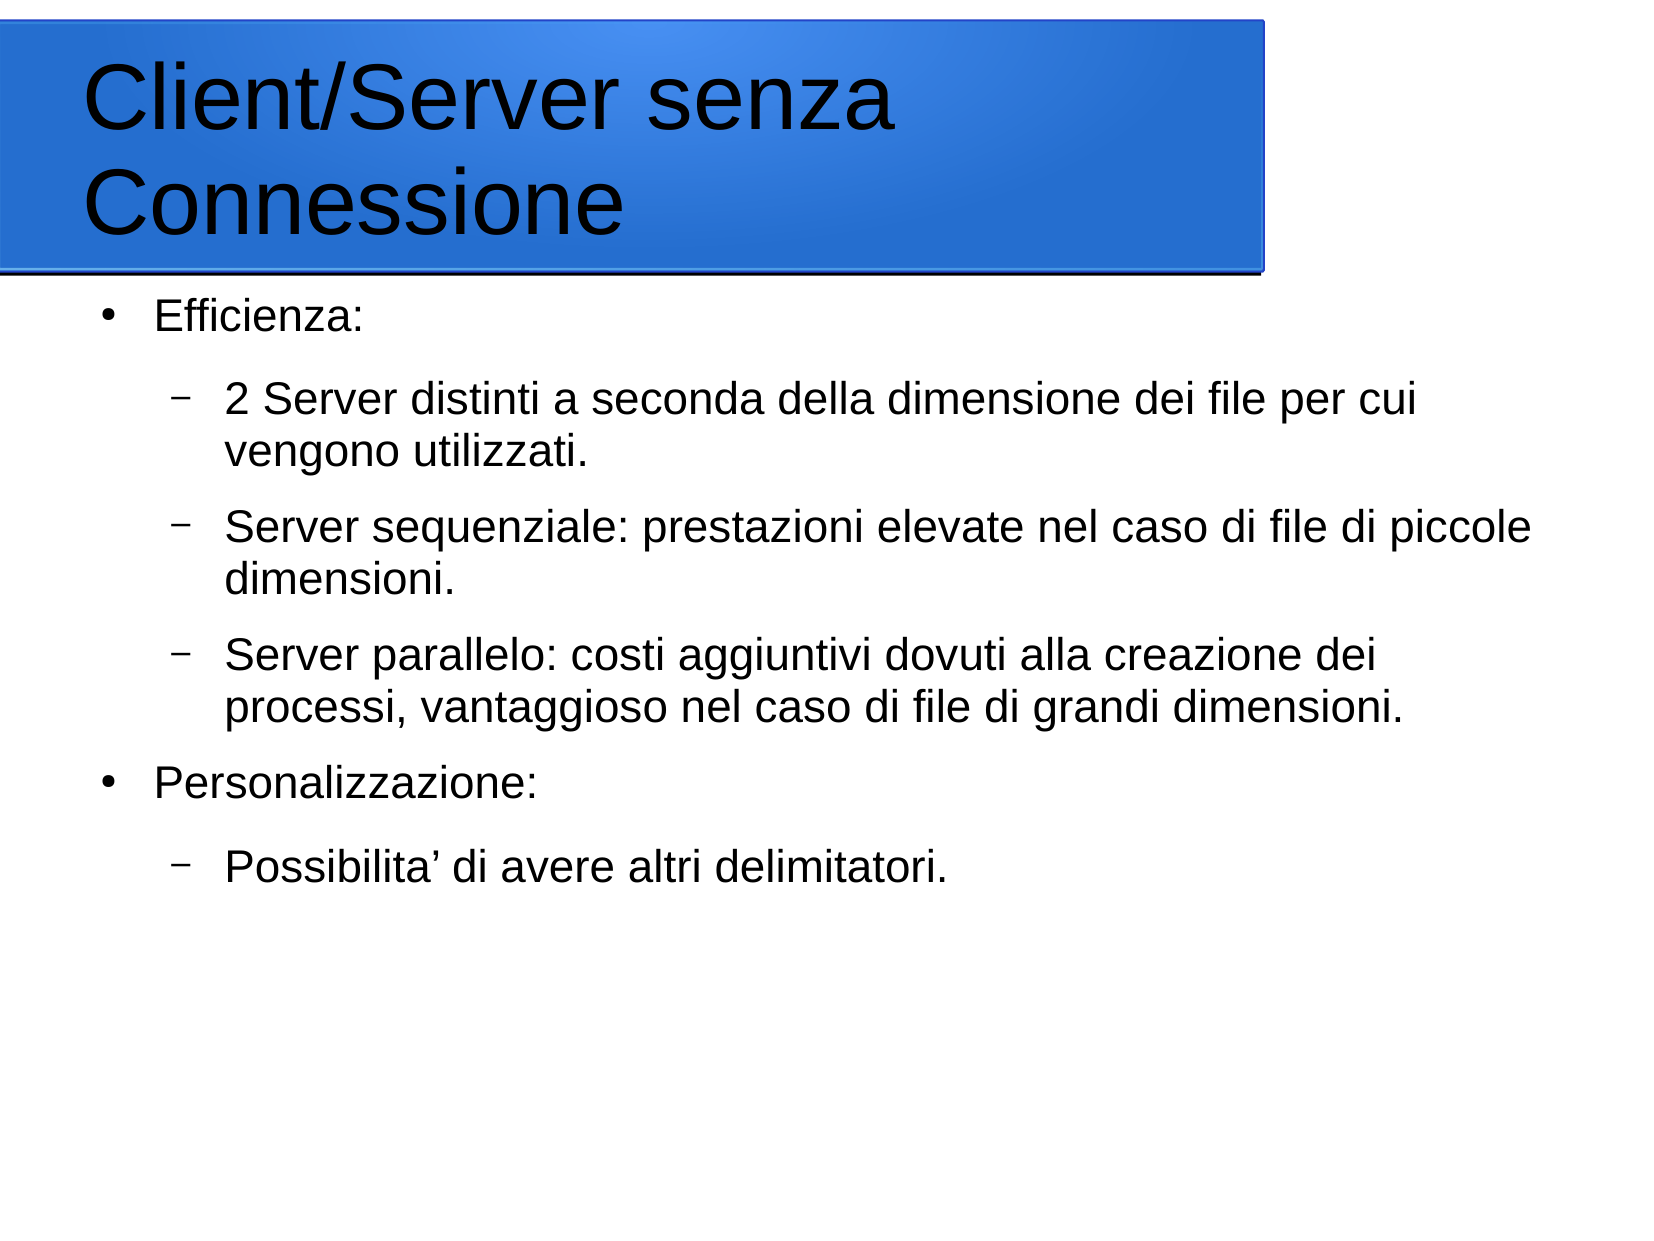

# Client/Server senza Connessione
Efficienza:
2 Server distinti a seconda della dimensione dei file per cui vengono utilizzati.
Server sequenziale: prestazioni elevate nel caso di file di piccole dimensioni.
Server parallelo: costi aggiuntivi dovuti alla creazione dei processi, vantaggioso nel caso di file di grandi dimensioni.
Personalizzazione:
Possibilita’ di avere altri delimitatori.